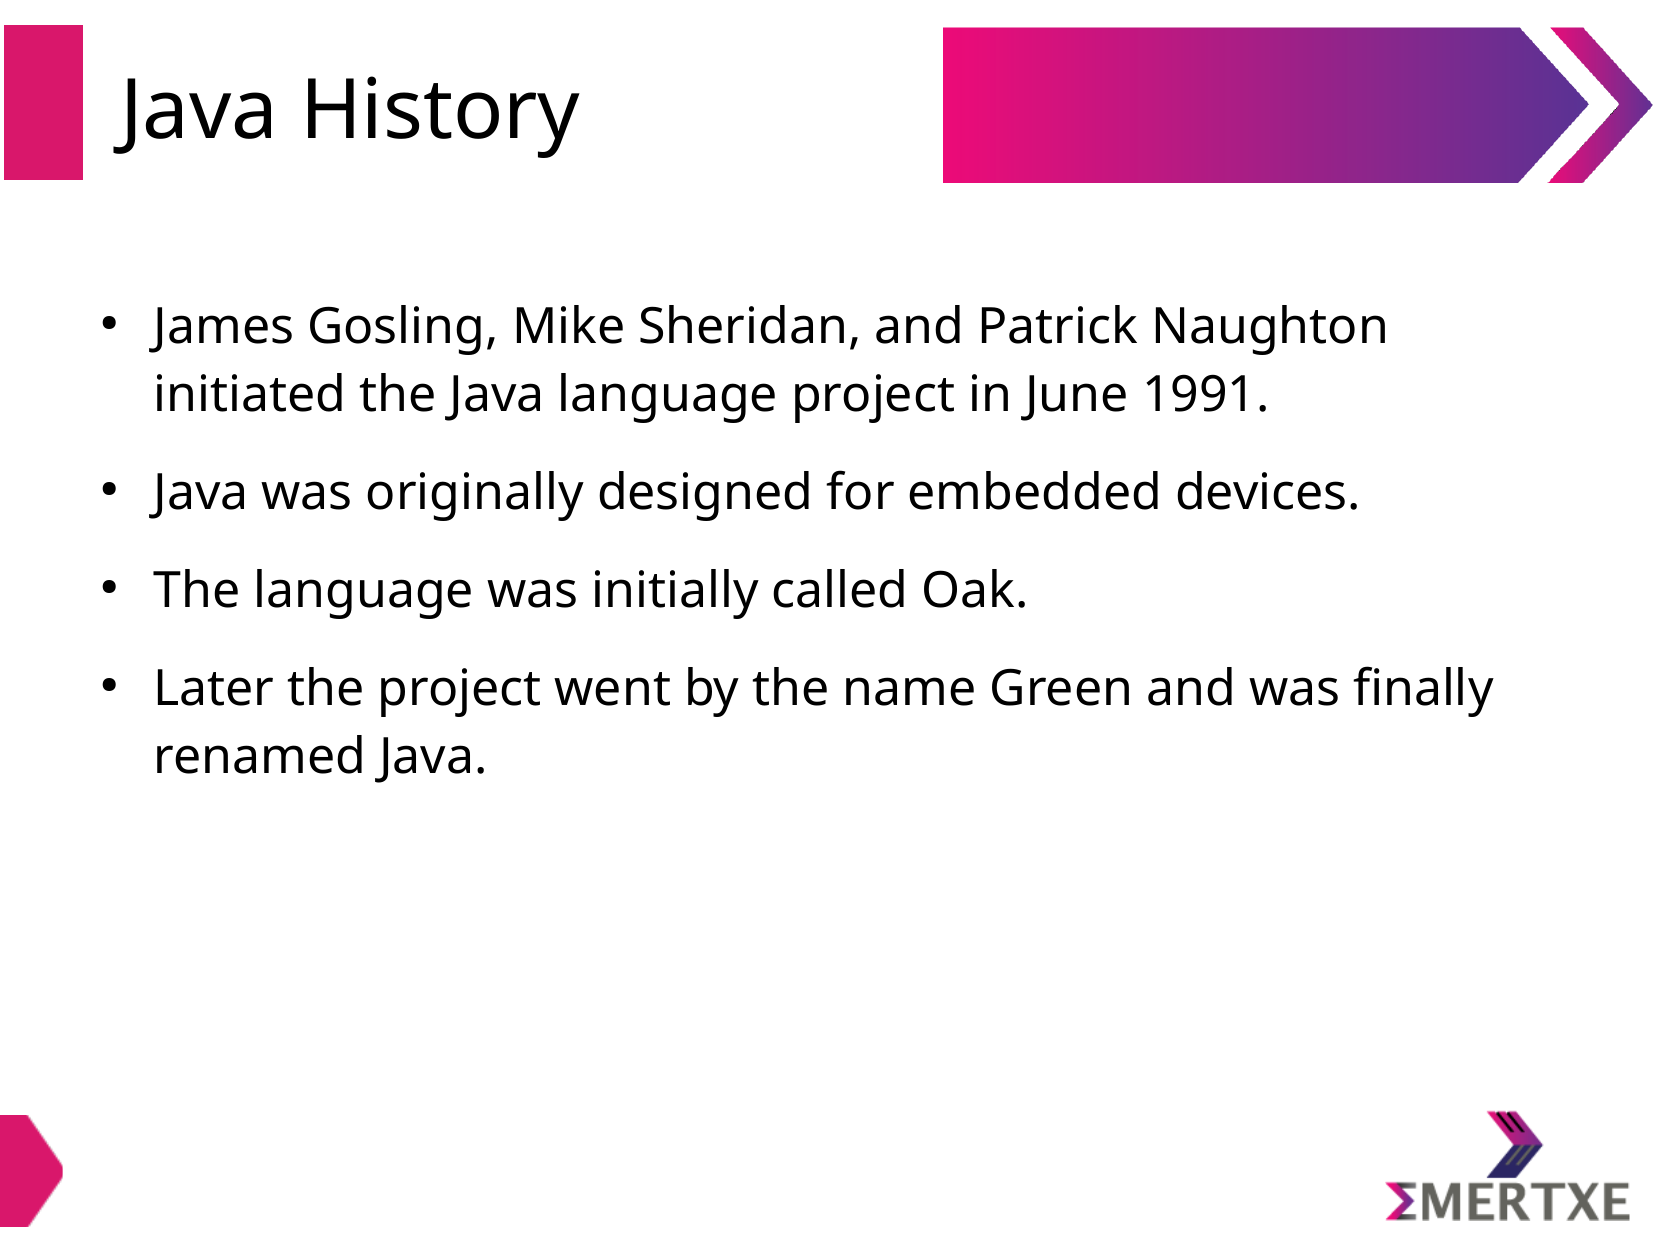

# Java History
James Gosling, Mike Sheridan, and Patrick Naughton initiated the Java language project in June 1991.
Java was originally designed for embedded devices.
The language was initially called Oak.
Later the project went by the name Green and was finally renamed Java.